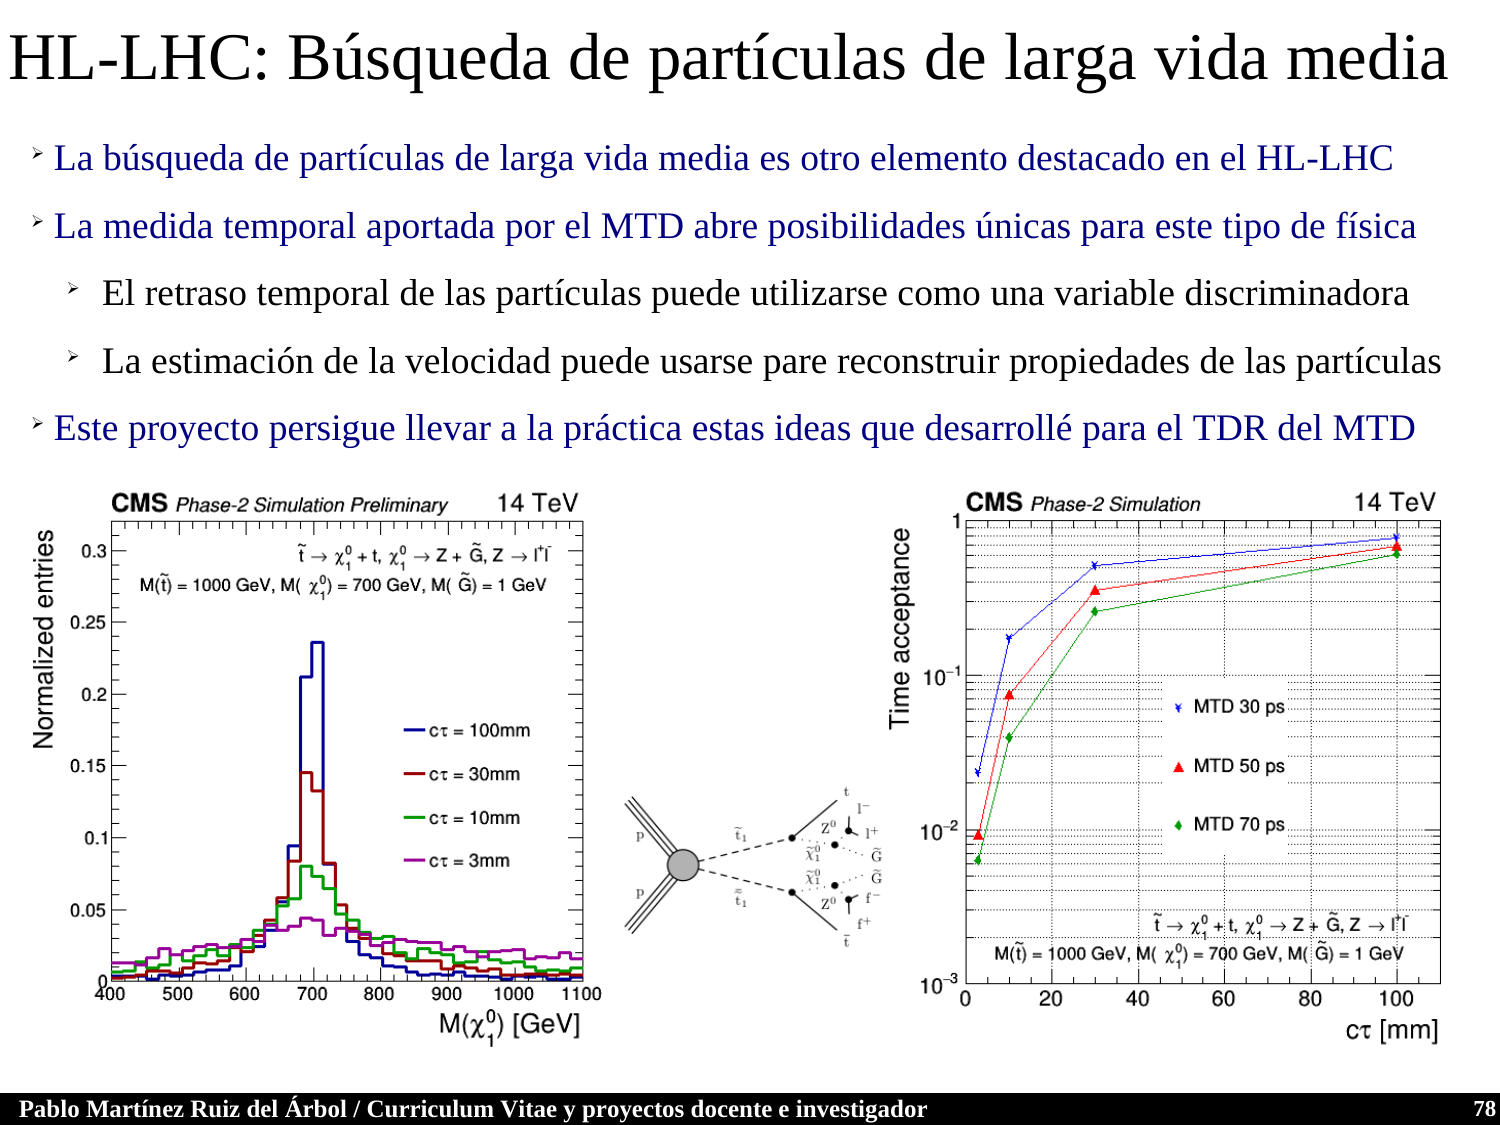

HL-LHC: Búsqueda de partículas de larga vida media
 La búsqueda de partículas de larga vida media es otro elemento destacado en el HL-LHC
 La medida temporal aportada por el MTD abre posibilidades únicas para este tipo de física
El retraso temporal de las partículas puede utilizarse como una variable discriminadora
La estimación de la velocidad puede usarse pare reconstruir propiedades de las partículas
 Este proyecto persigue llevar a la práctica estas ideas que desarrollé para el TDR del MTD
78